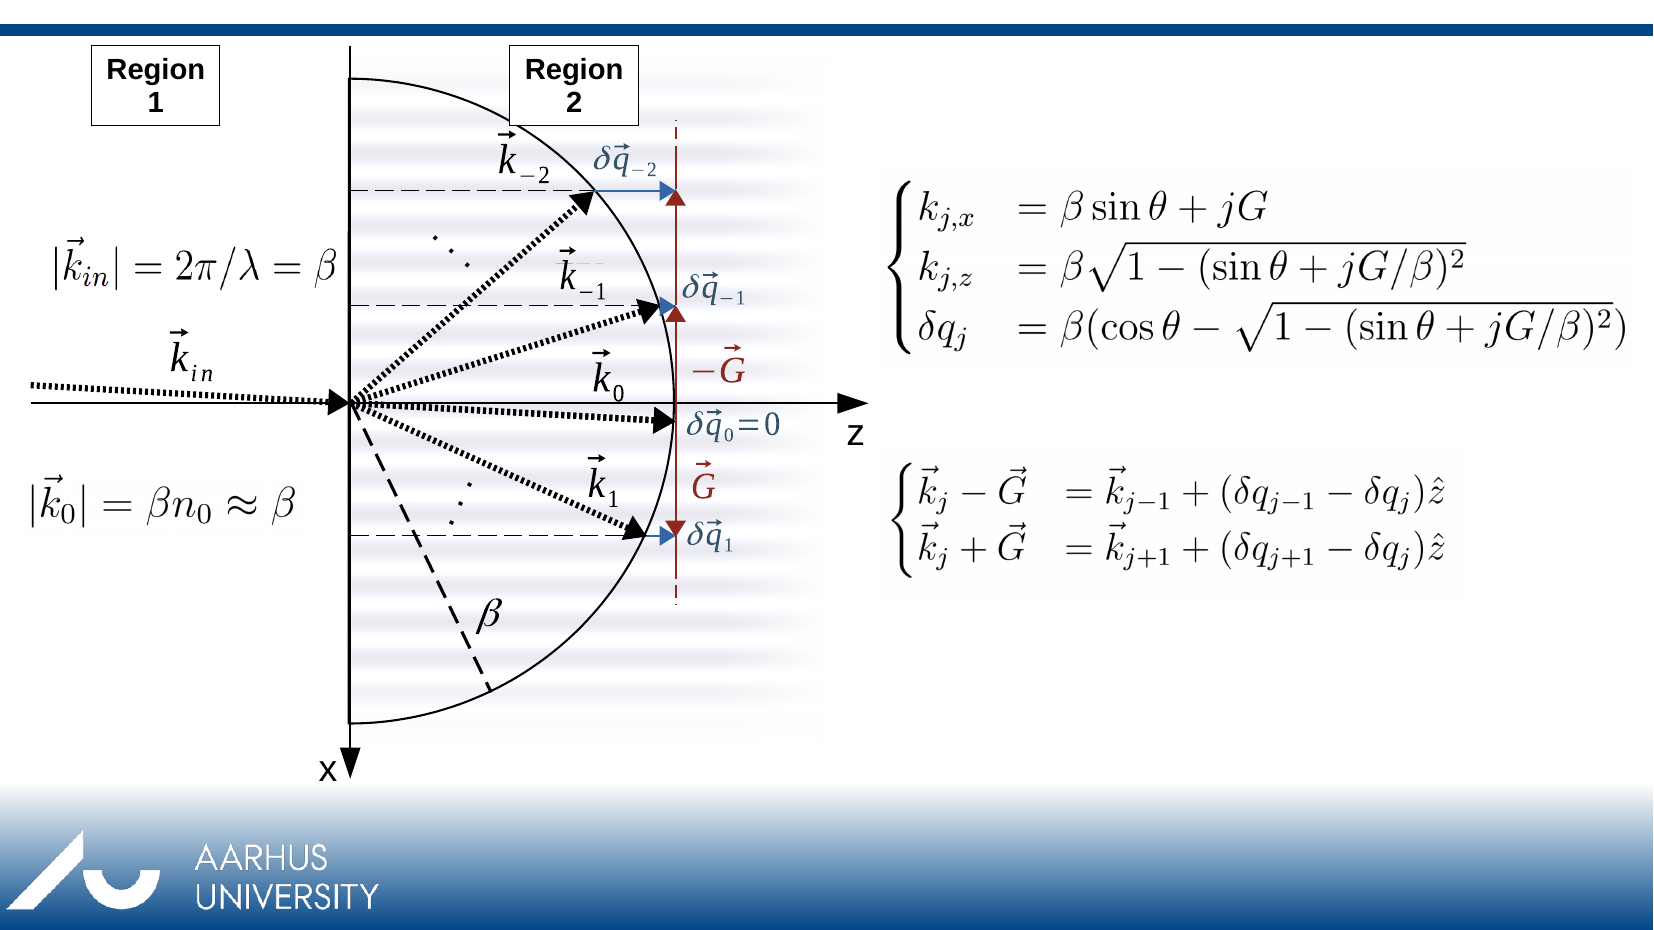

Region
1
Region
2
. . .
z
. . .
x